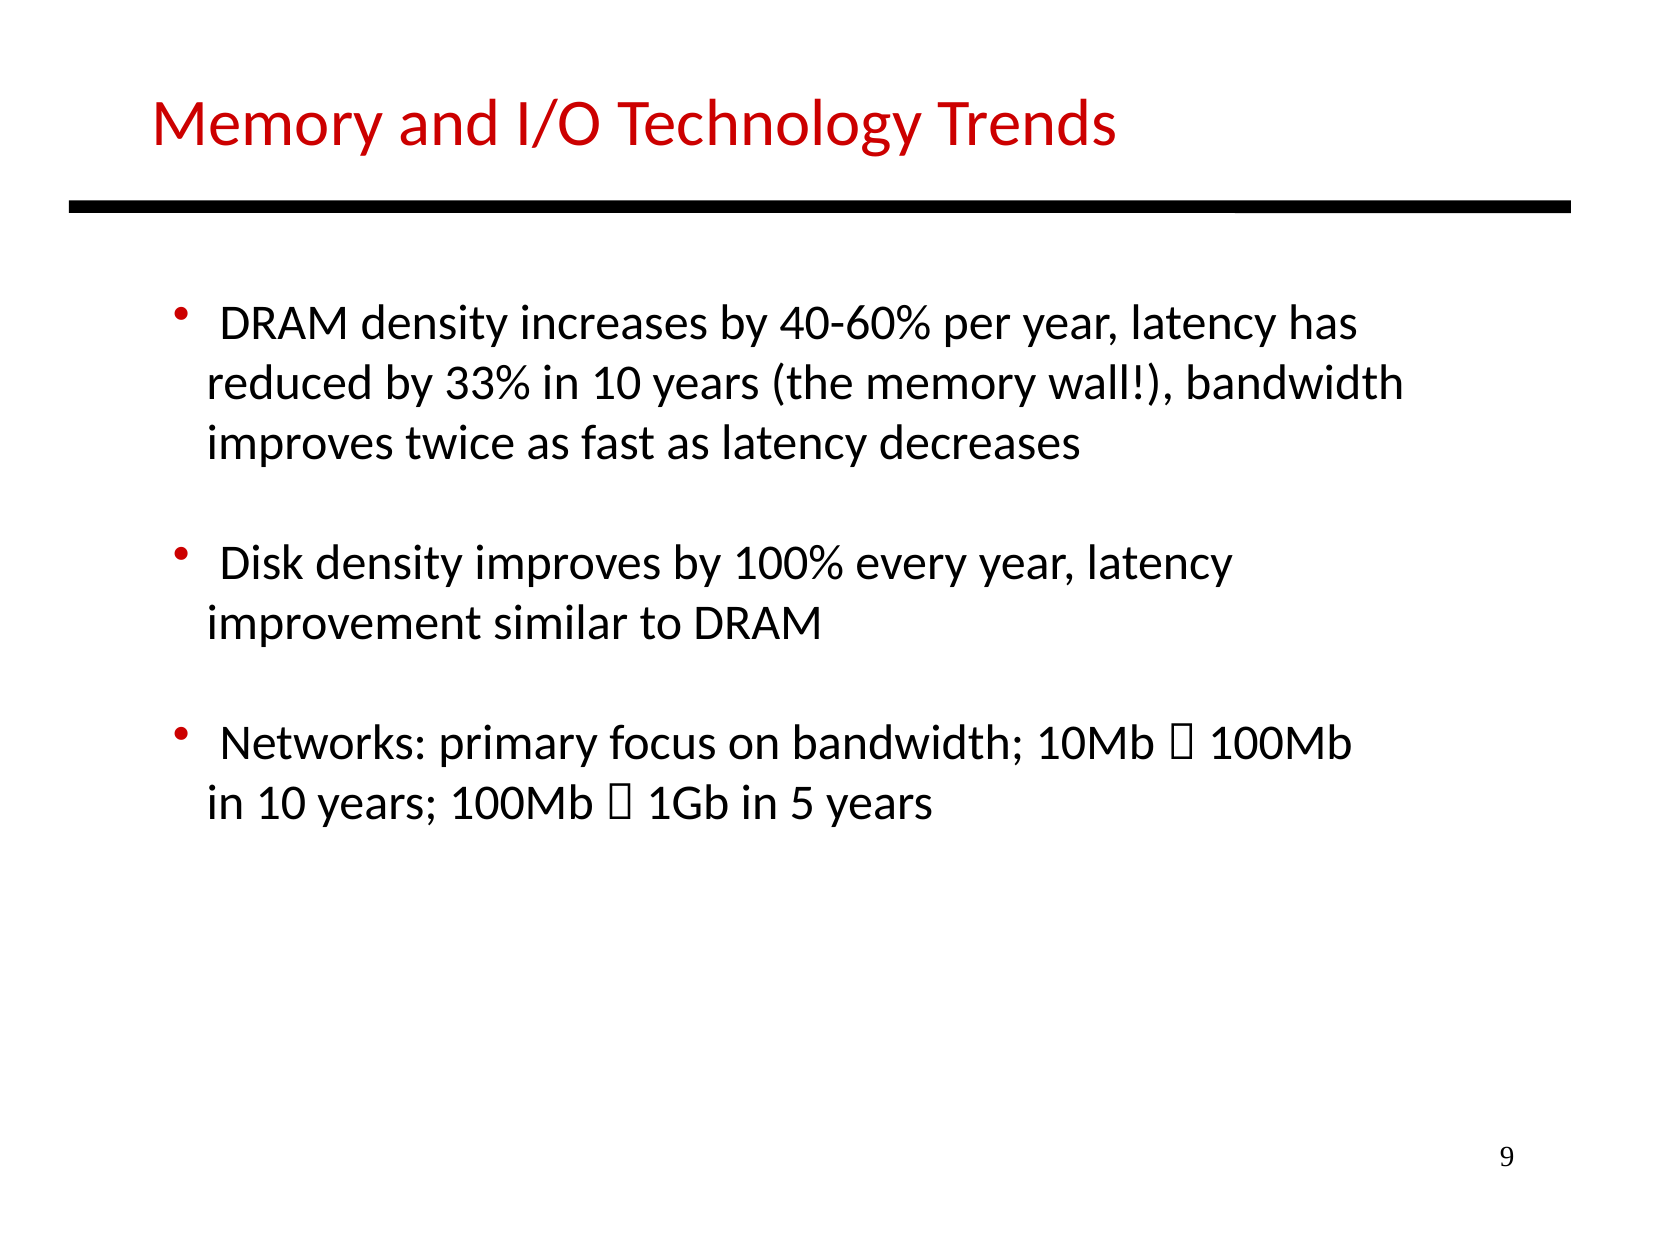

Memory and I/O Technology Trends
 DRAM density increases by 40-60% per year, latency has
 reduced by 33% in 10 years (the memory wall!), bandwidth
 improves twice as fast as latency decreases
 Disk density improves by 100% every year, latency
 improvement similar to DRAM
 Networks: primary focus on bandwidth; 10Mb  100Mb
 in 10 years; 100Mb  1Gb in 5 years